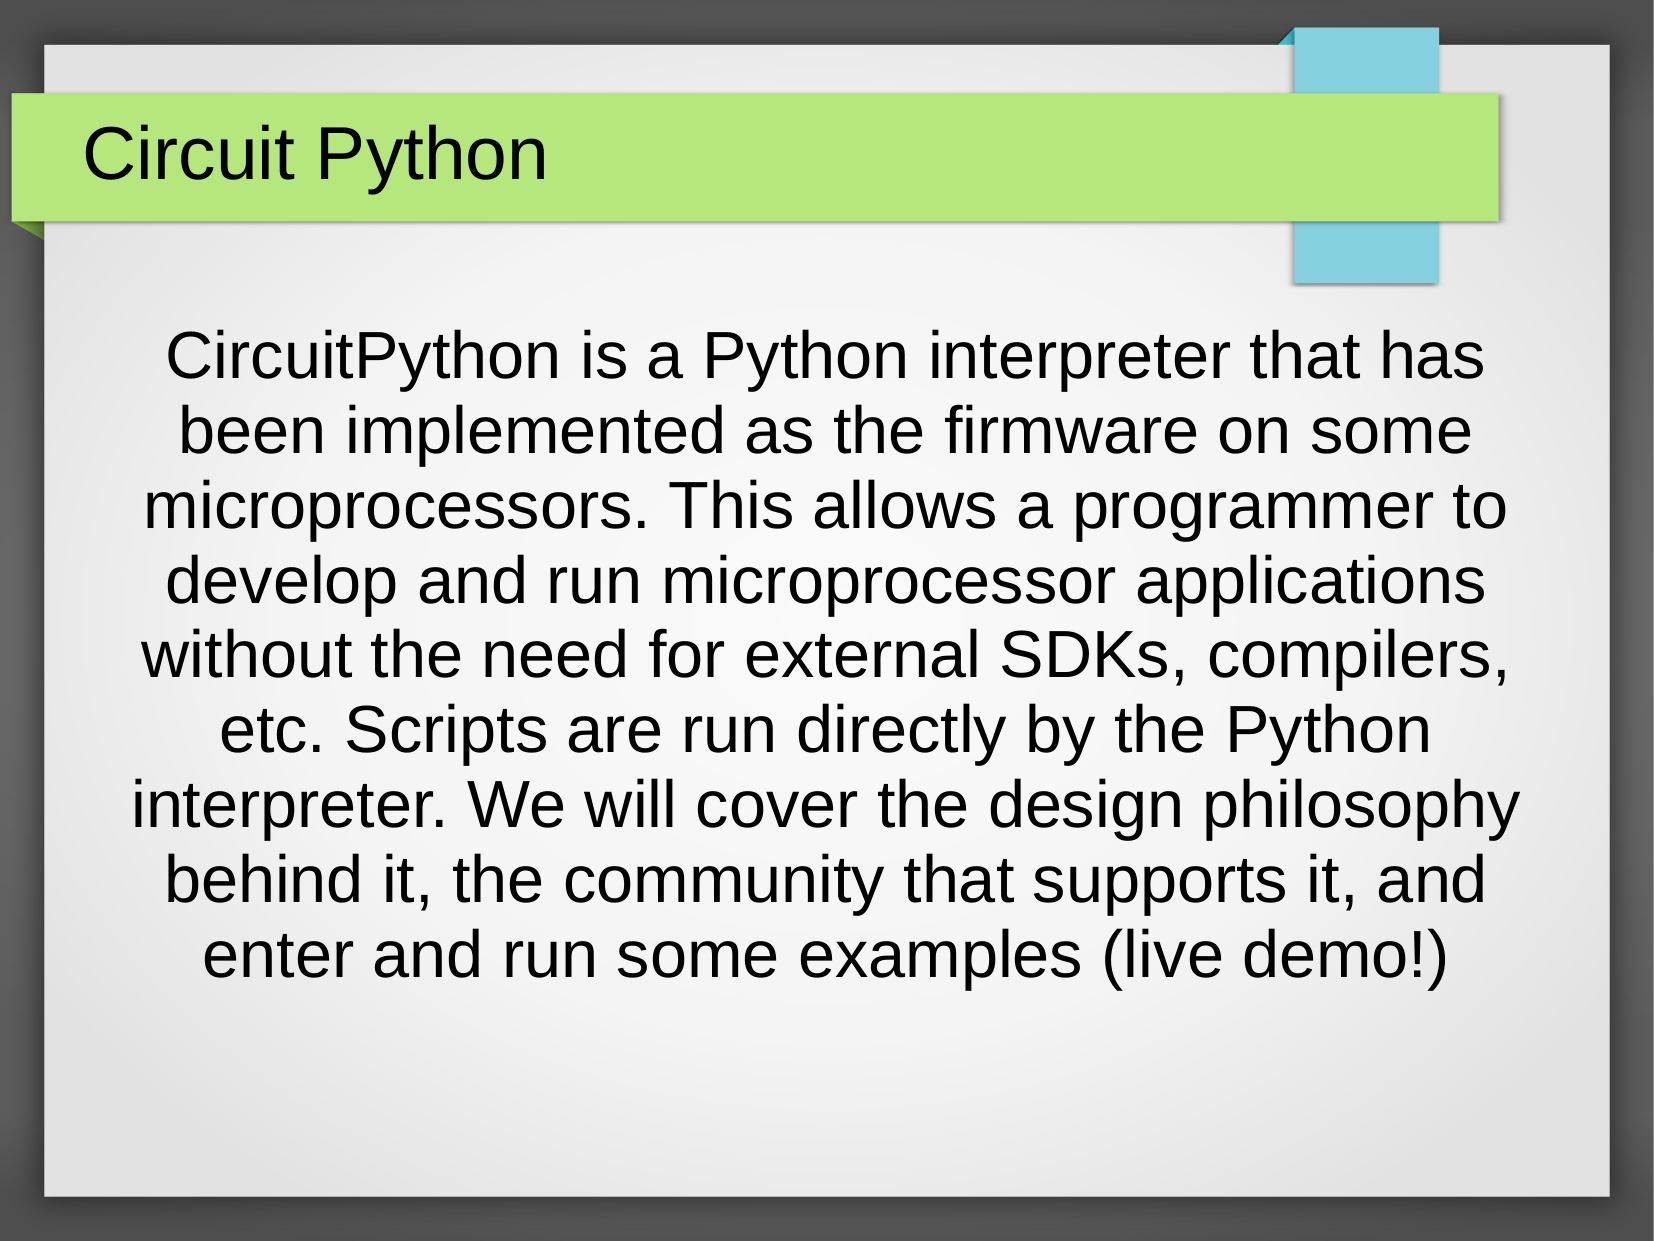

# Circuit Python
CircuitPython is a Python interpreter that has been implemented as the firmware on some microprocessors. This allows a programmer to develop and run microprocessor applications without the need for external SDKs, compilers, etc. Scripts are run directly by the Python interpreter. We will cover the design philosophy behind it, the community that supports it, and enter and run some examples (live demo!)